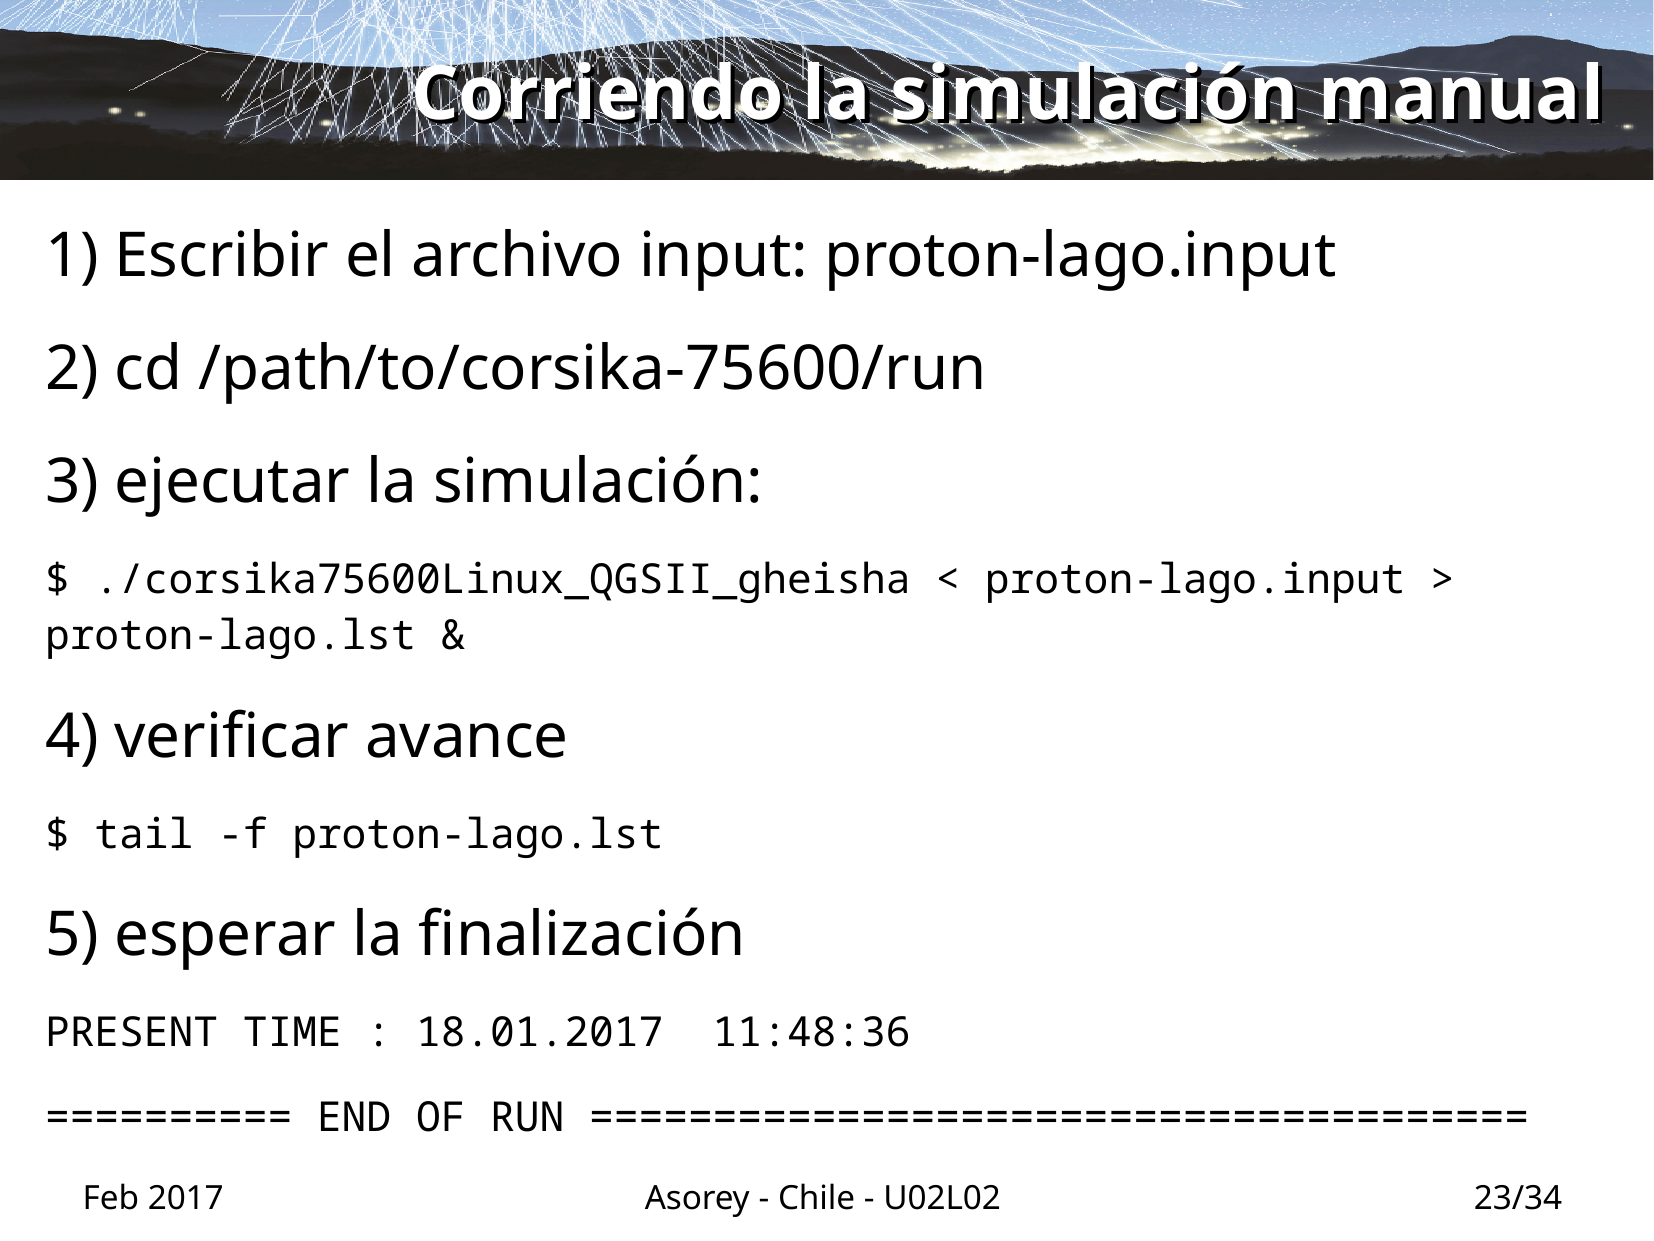

# Corriendo la simulación manual
1) Escribir el archivo input: proton-lago.input
2) cd /path/to/corsika-75600/run
3) ejecutar la simulación:
$ ./corsika75600Linux_QGSII_gheisha < proton-lago.input > proton-lago.lst &
4) verificar avance
$ tail -f proton-lago.lst
5) esperar la finalización
PRESENT TIME : 18.01.2017 11:48:36
========== END OF RUN ======================================
Feb 2017
Asorey - Chile - U02L02
23